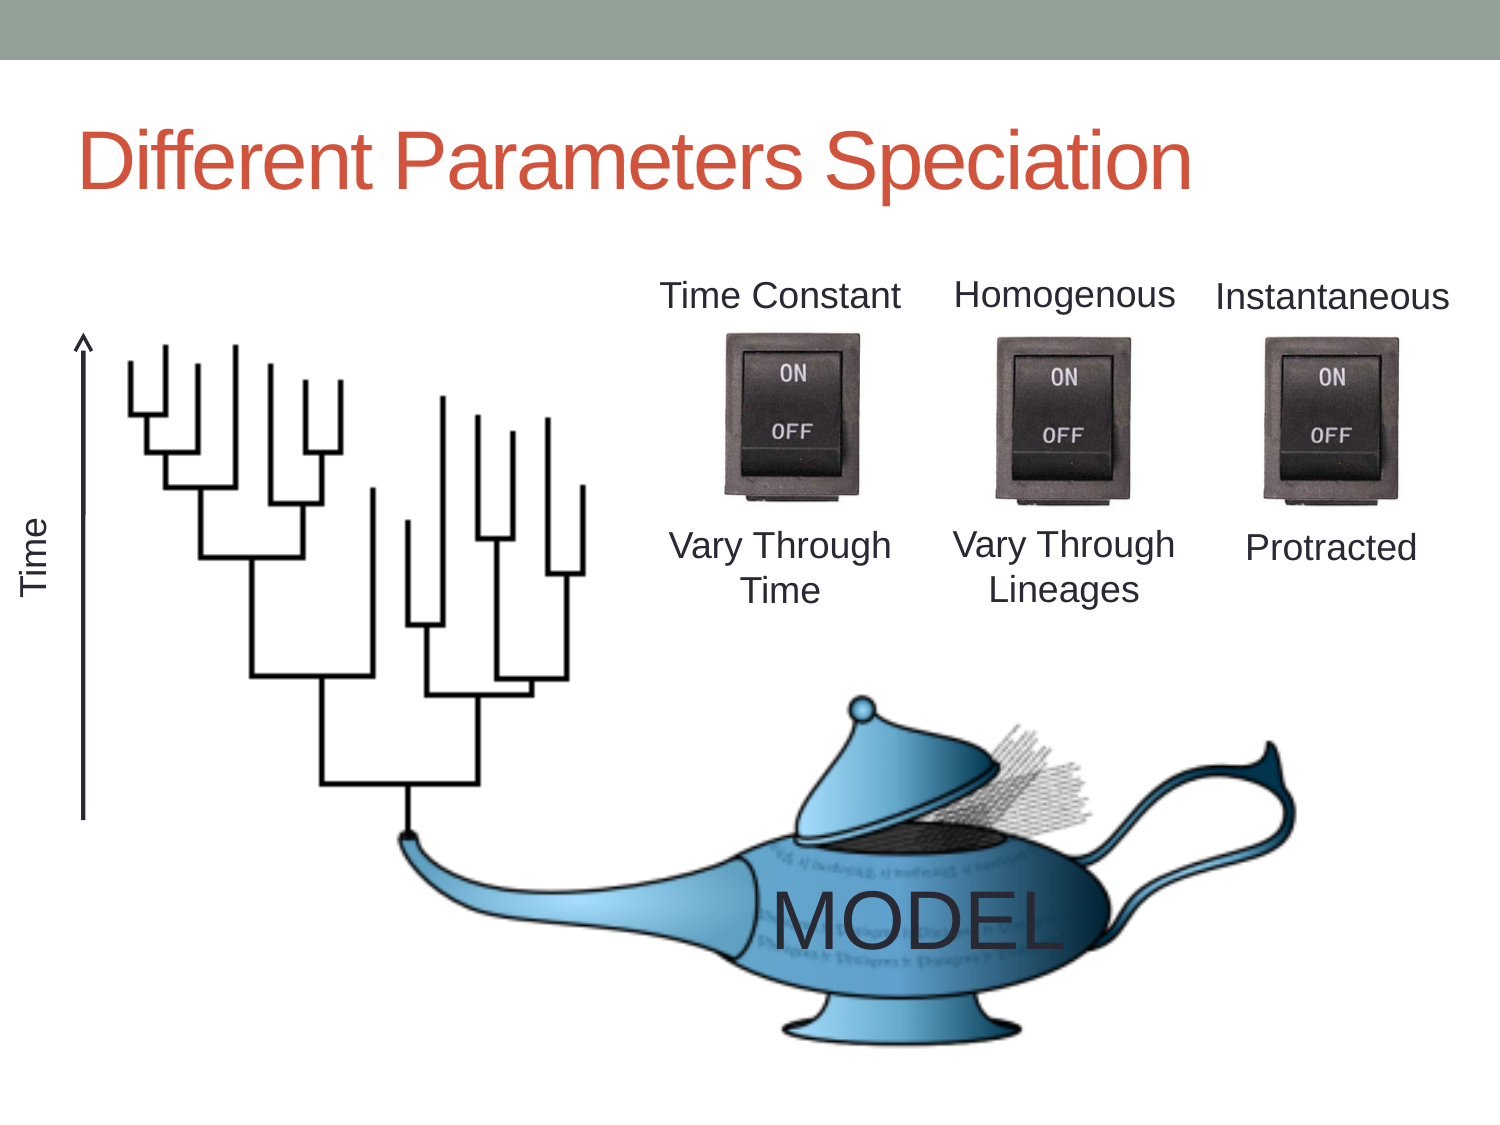

# Different Parameters Speciation
Homogenous
Time Constant
Instantaneous
Vary Through Lineages
Vary Through Time
Protracted
Time
Model